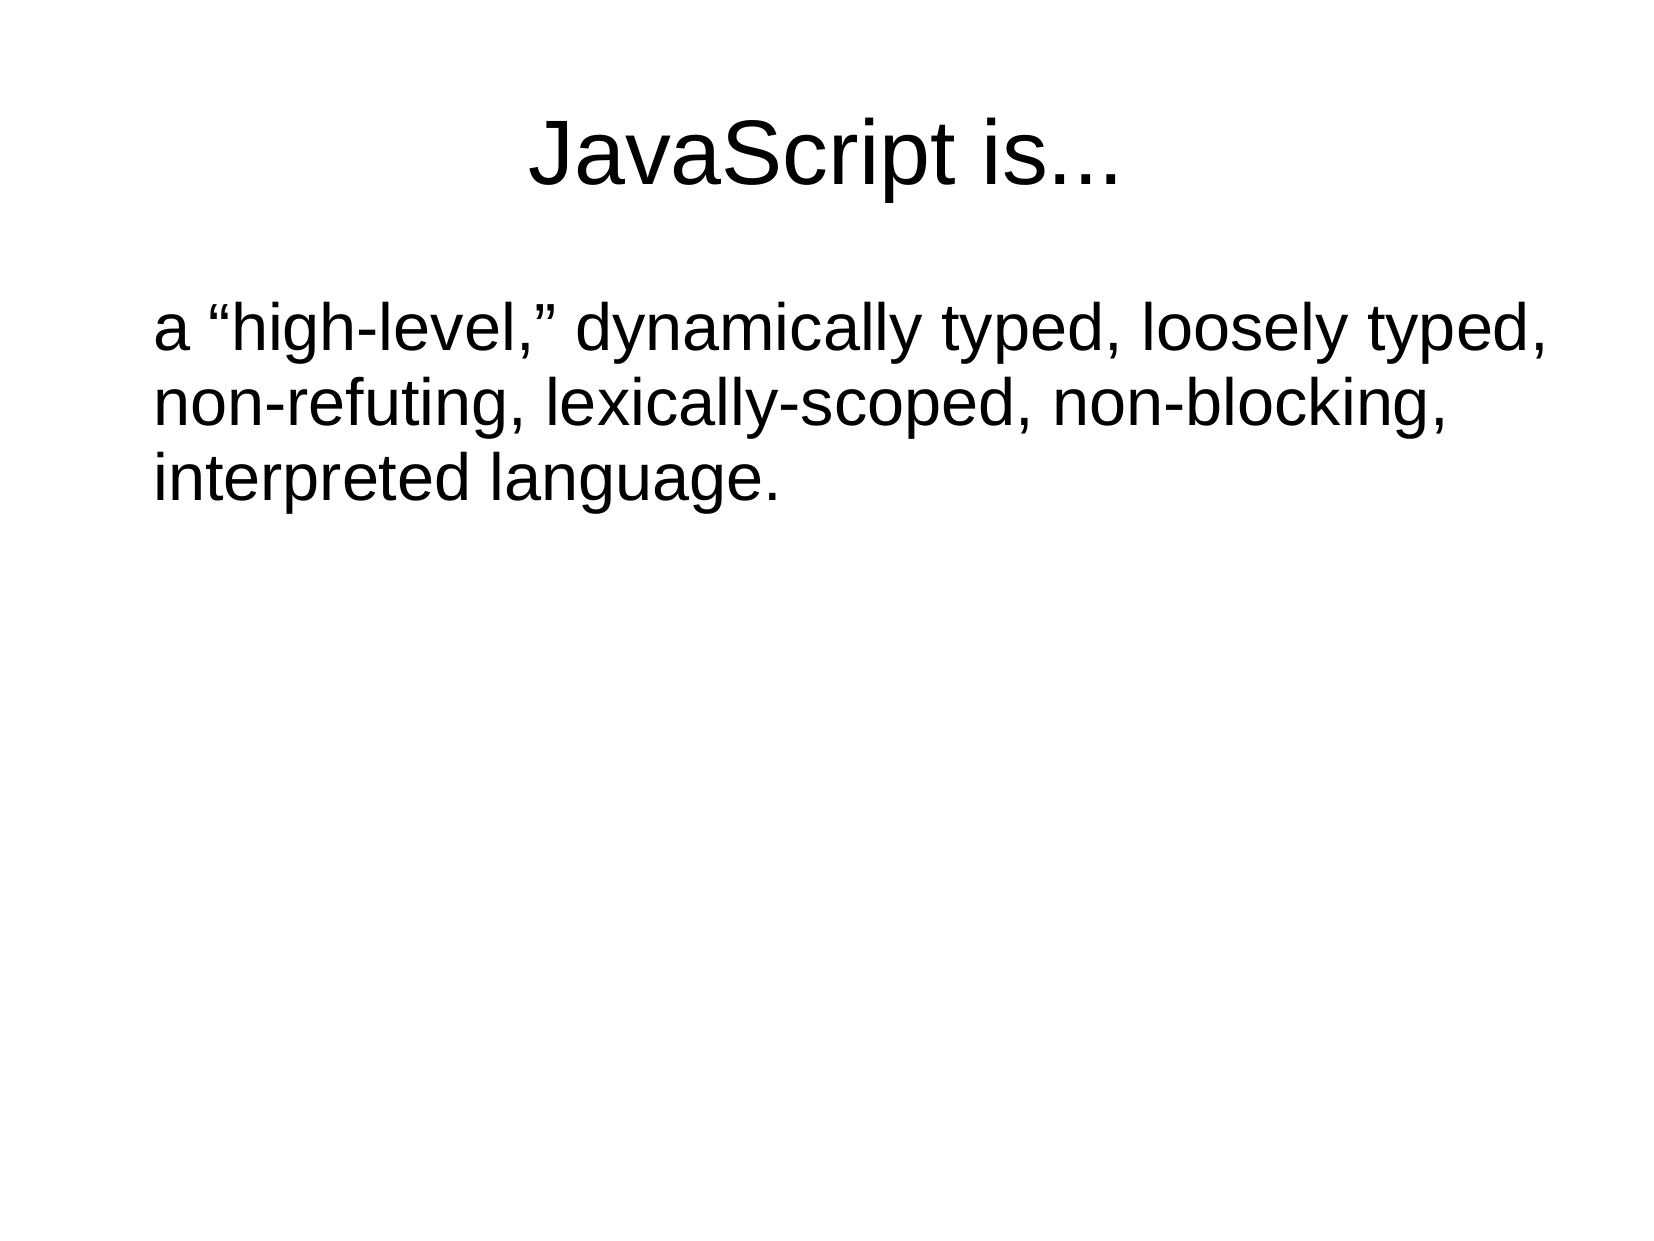

# JavaScript is...
a “high-level,” dynamically typed, loosely typed, non-refuting, lexically-scoped, non-blocking, interpreted language.